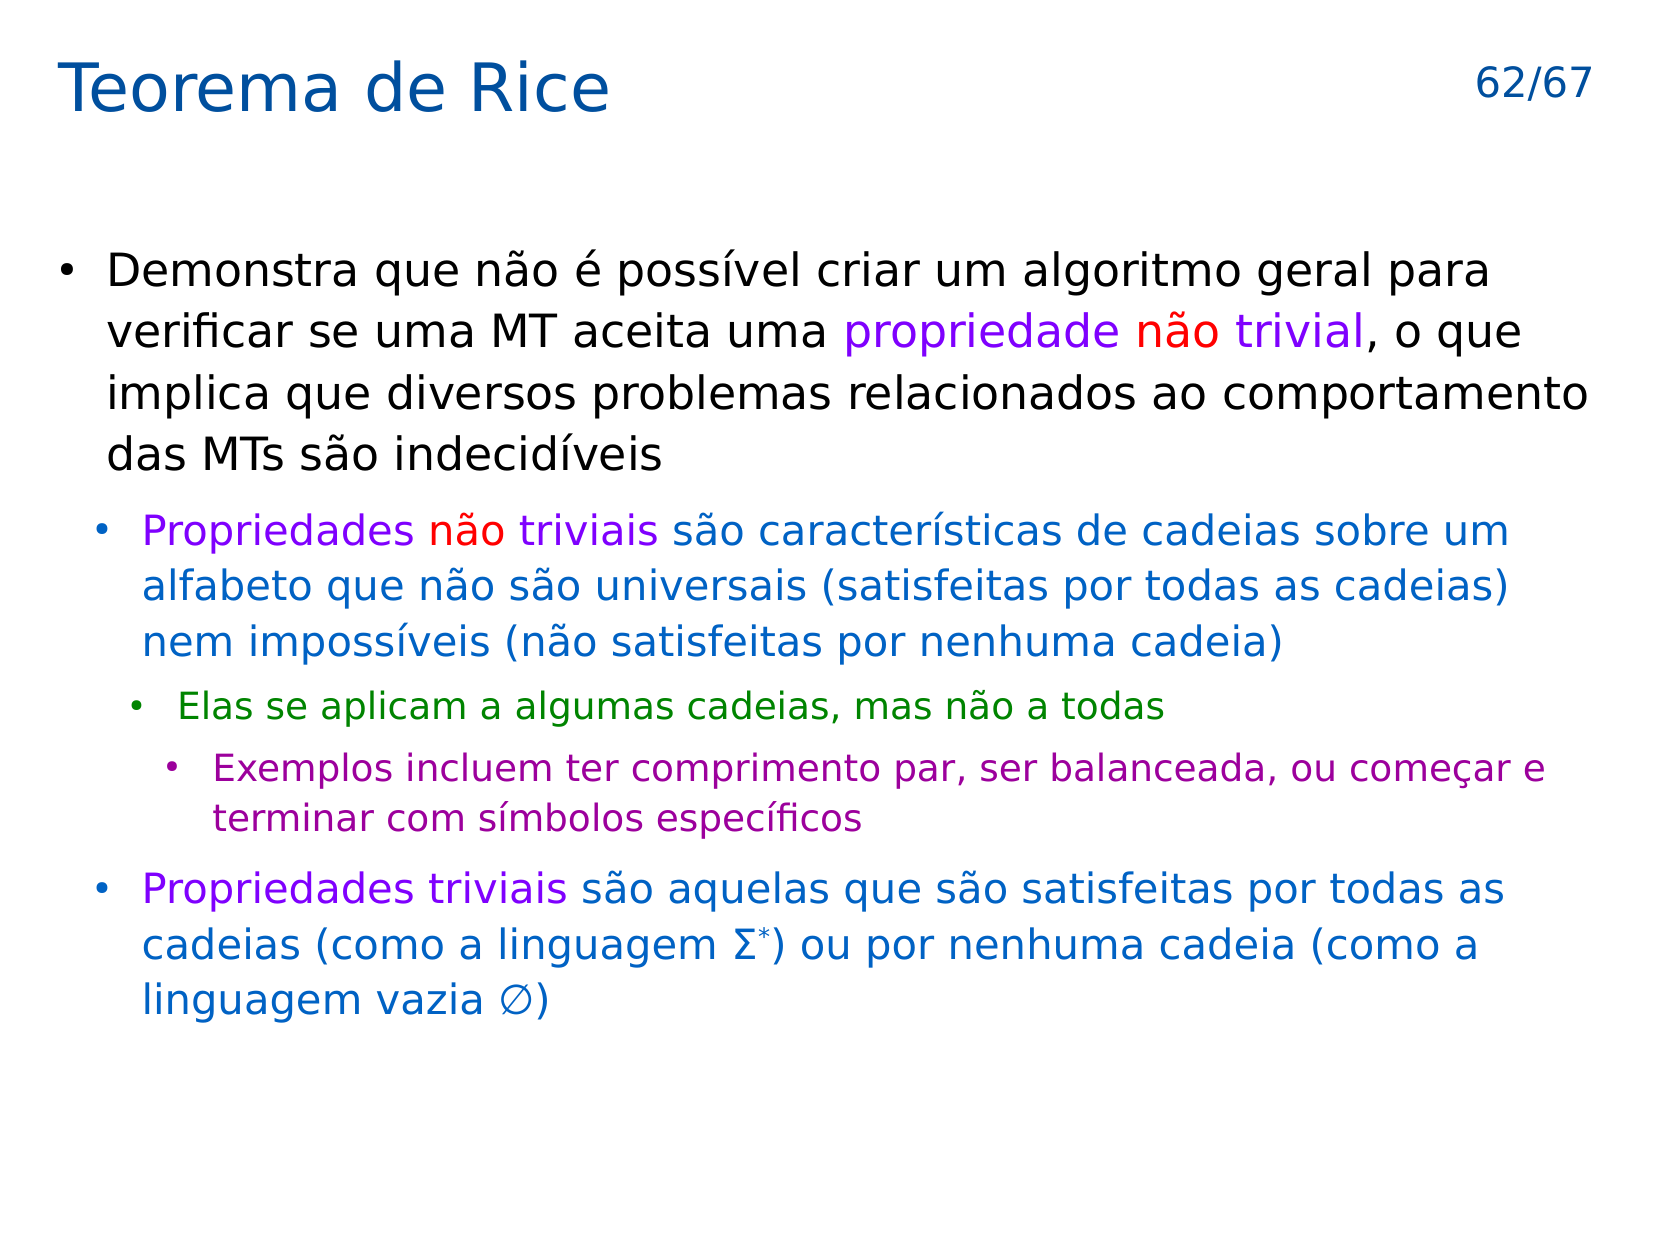

# Teorema de Rice
62
Demonstra que não é possível criar um algoritmo geral para verificar se uma MT aceita uma propriedade não trivial, o que implica que diversos problemas relacionados ao comportamento das MTs são indecidíveis
Propriedades não triviais são características de cadeias sobre um alfabeto que não são universais (satisfeitas por todas as cadeias) nem impossíveis (não satisfeitas por nenhuma cadeia)
Elas se aplicam a algumas cadeias, mas não a todas
Exemplos incluem ter comprimento par, ser balanceada, ou começar e terminar com símbolos específicos
Propriedades triviais são aquelas que são satisfeitas por todas as cadeias (como a linguagem Σ*) ou por nenhuma cadeia (como a linguagem vazia ∅)